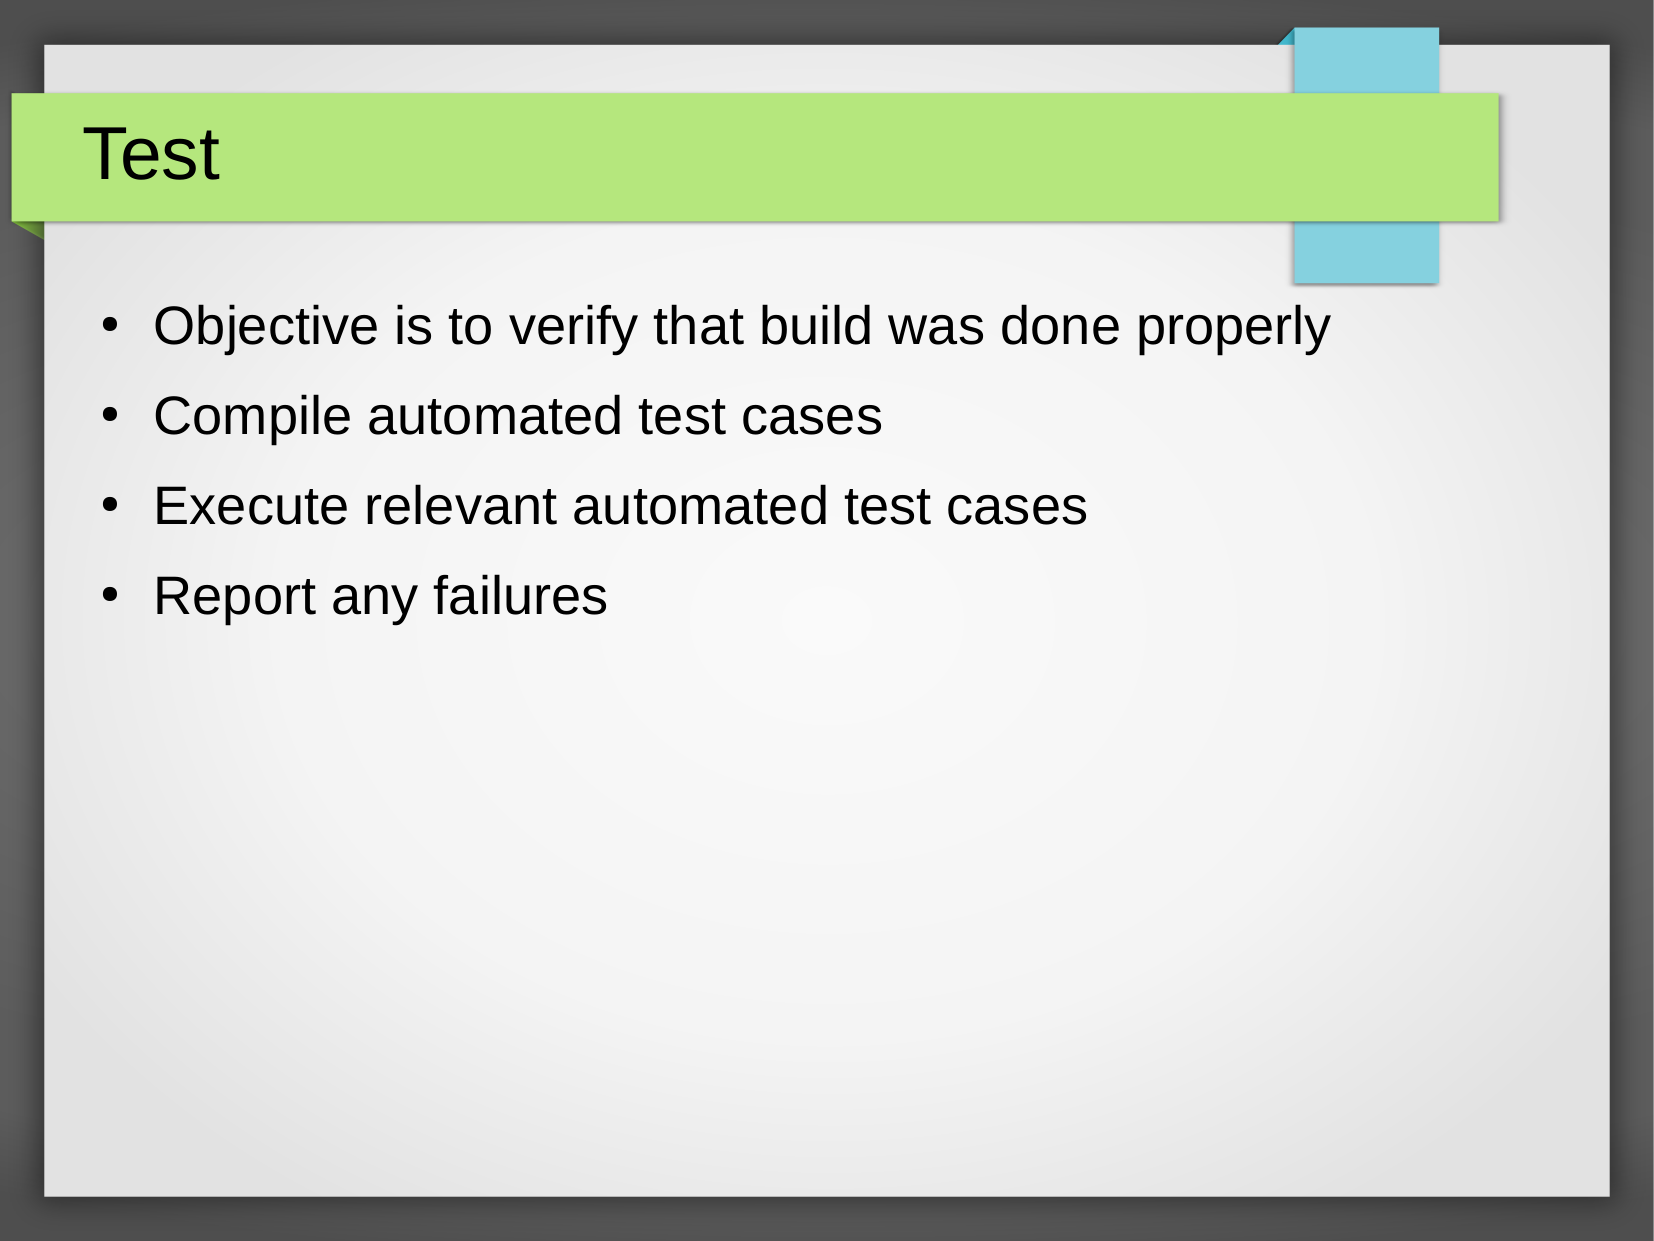

# Test
Objective is to verify that build was done properly
Compile automated test cases
Execute relevant automated test cases
Report any failures